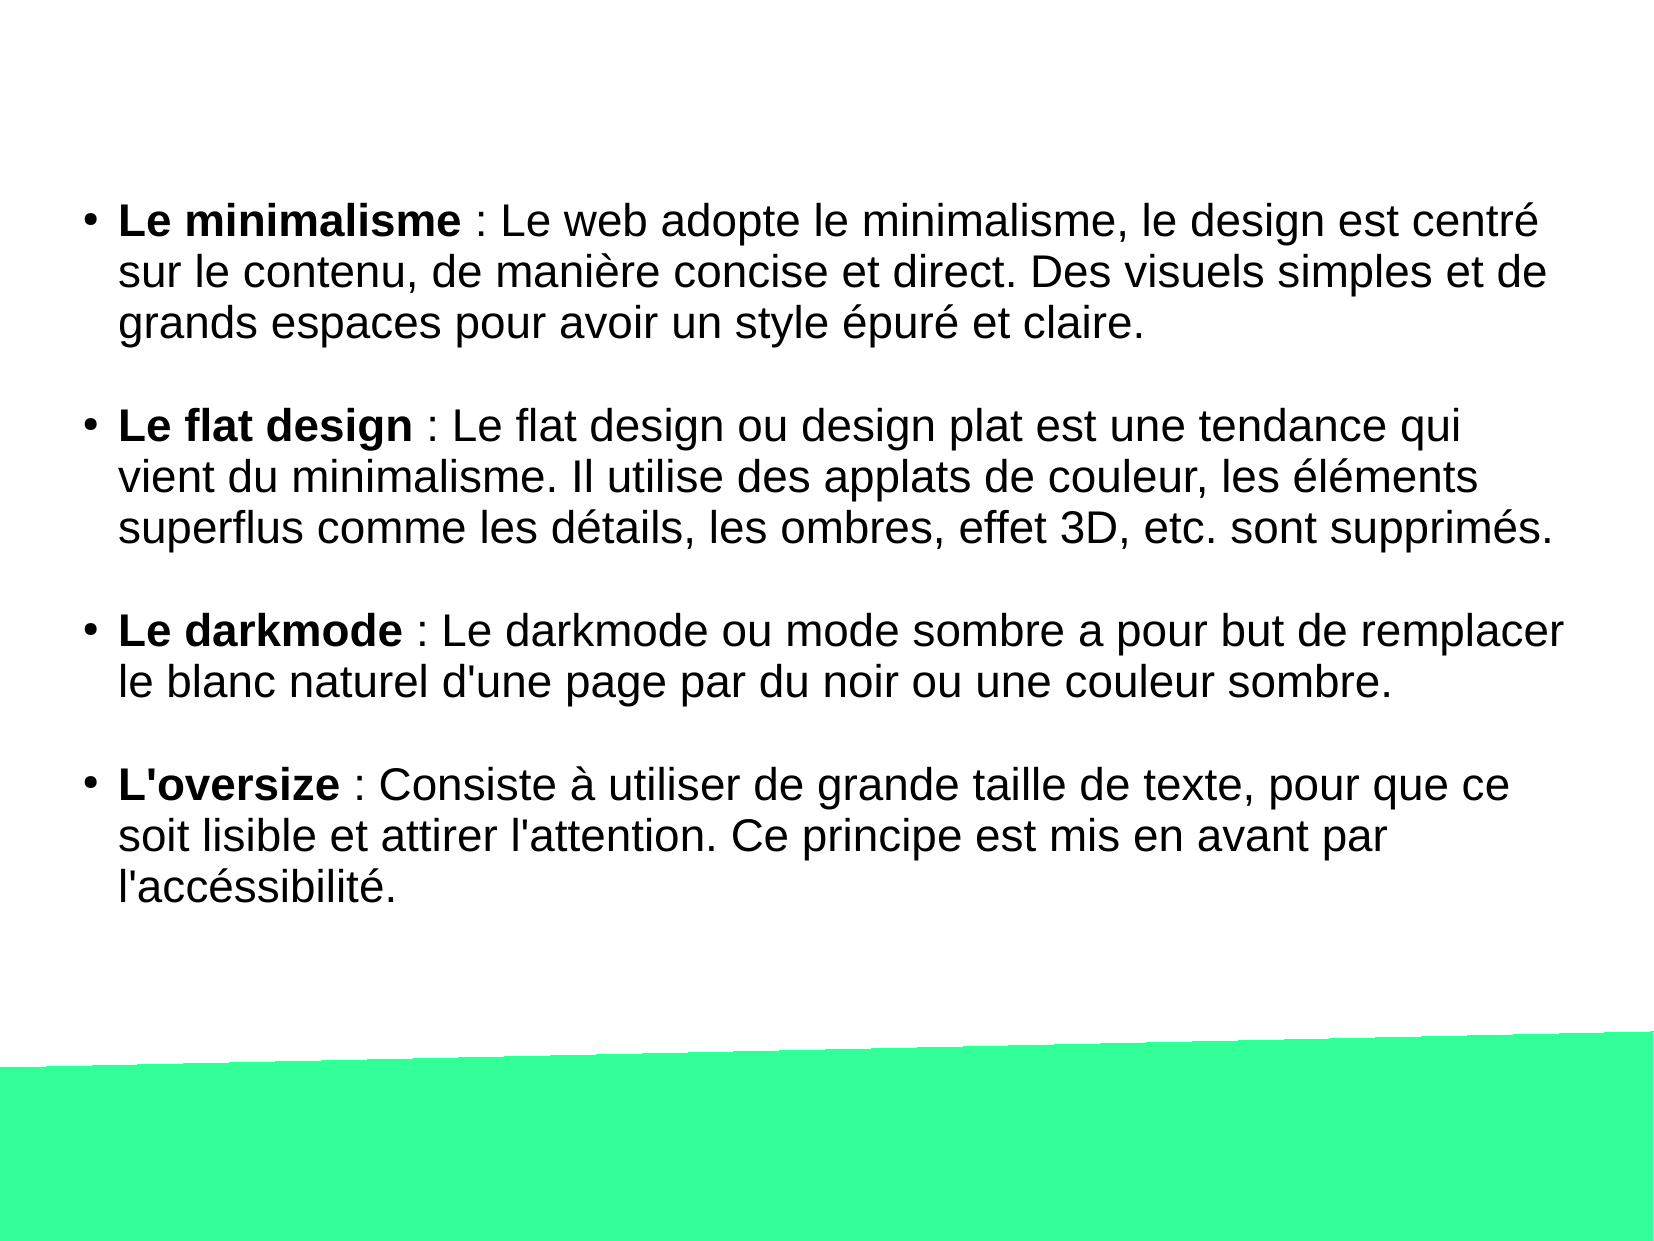

# Le minimalisme : Le web adopte le minimalisme, le design est centré sur le contenu, de manière concise et direct. Des visuels simples et de grands espaces pour avoir un style épuré et claire.
Le flat design : Le flat design ou design plat est une tendance qui vient du minimalisme. Il utilise des applats de couleur, les éléments superflus comme les détails, les ombres, effet 3D, etc. sont supprimés.
Le darkmode : Le darkmode ou mode sombre a pour but de remplacer le blanc naturel d'une page par du noir ou une couleur sombre.
L'oversize : Consiste à utiliser de grande taille de texte, pour que ce soit lisible et attirer l'attention. Ce principe est mis en avant par l'accéssibilité.